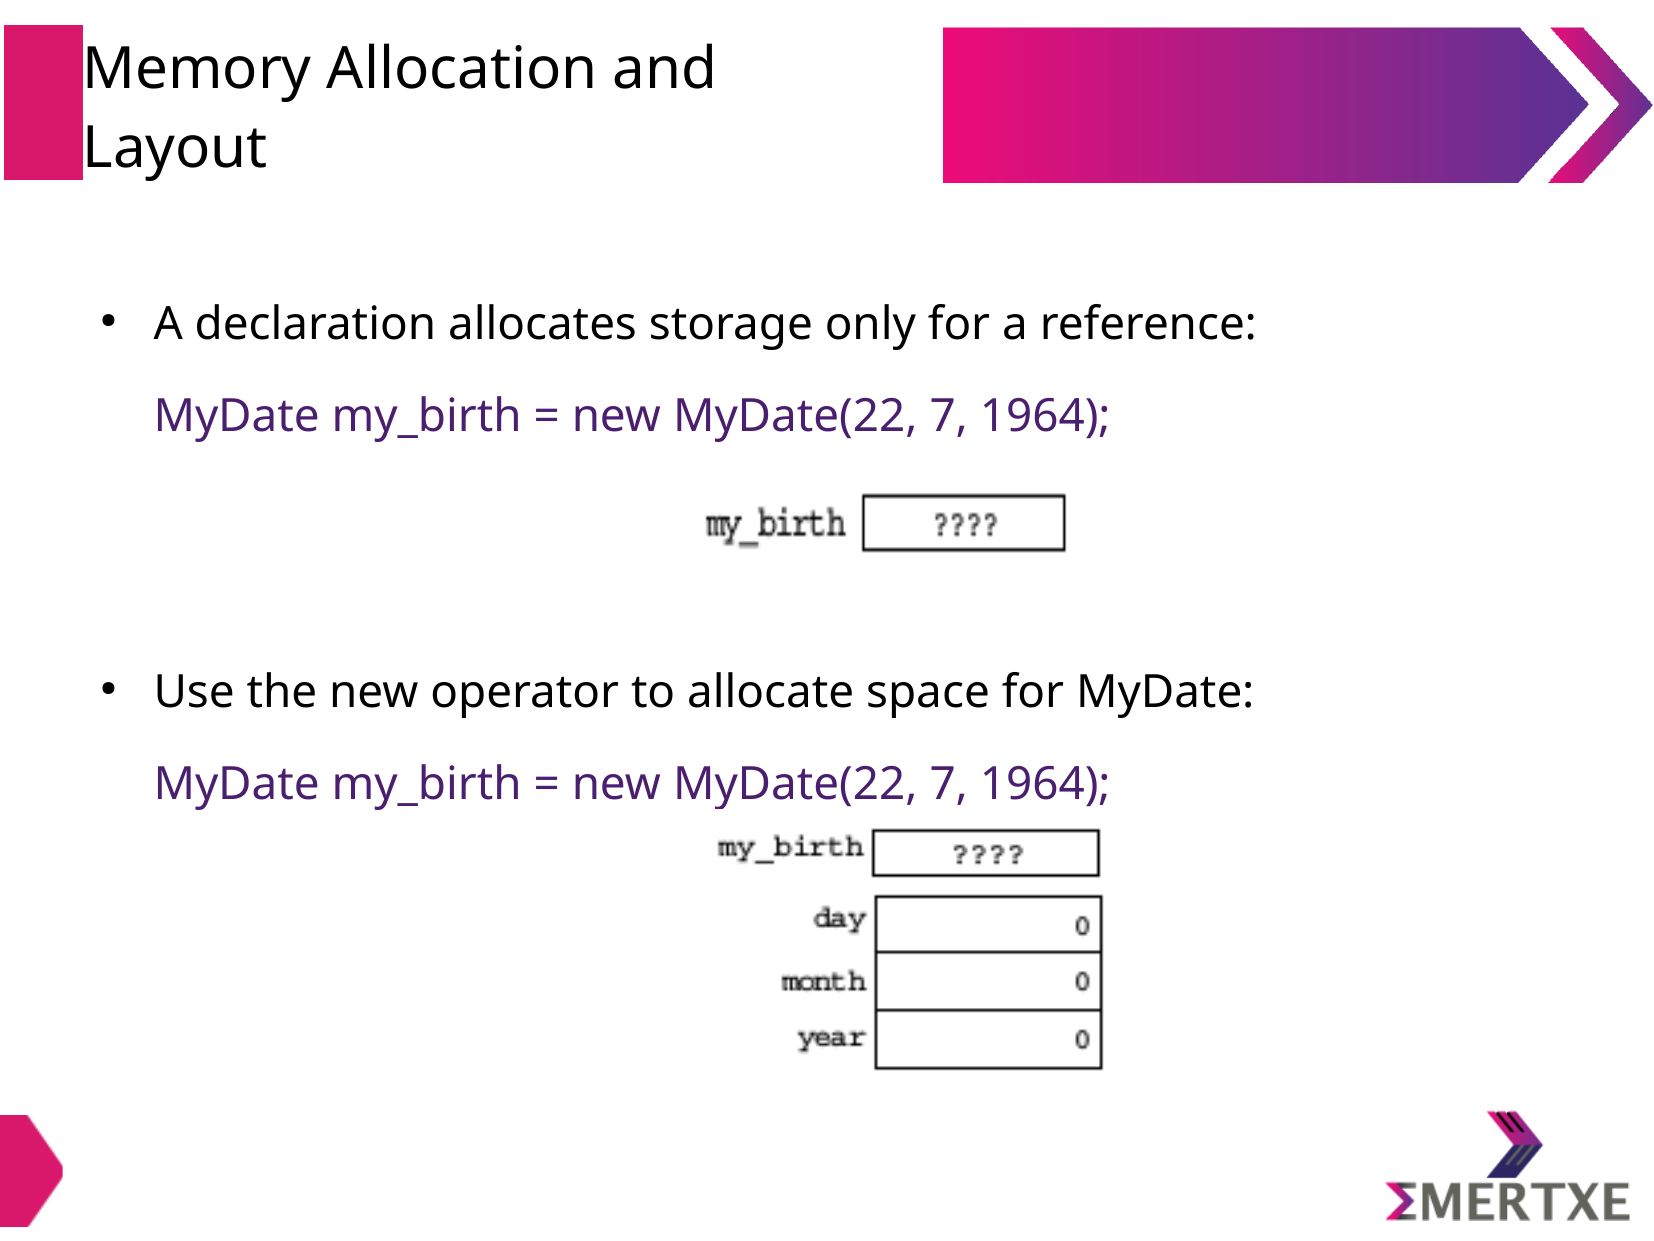

# Memory Allocation and Layout
A declaration allocates storage only for a reference:
MyDate my_birth = new MyDate(22, 7, 1964);
Use the new operator to allocate space for MyDate:
MyDate my_birth = new MyDate(22, 7, 1964);